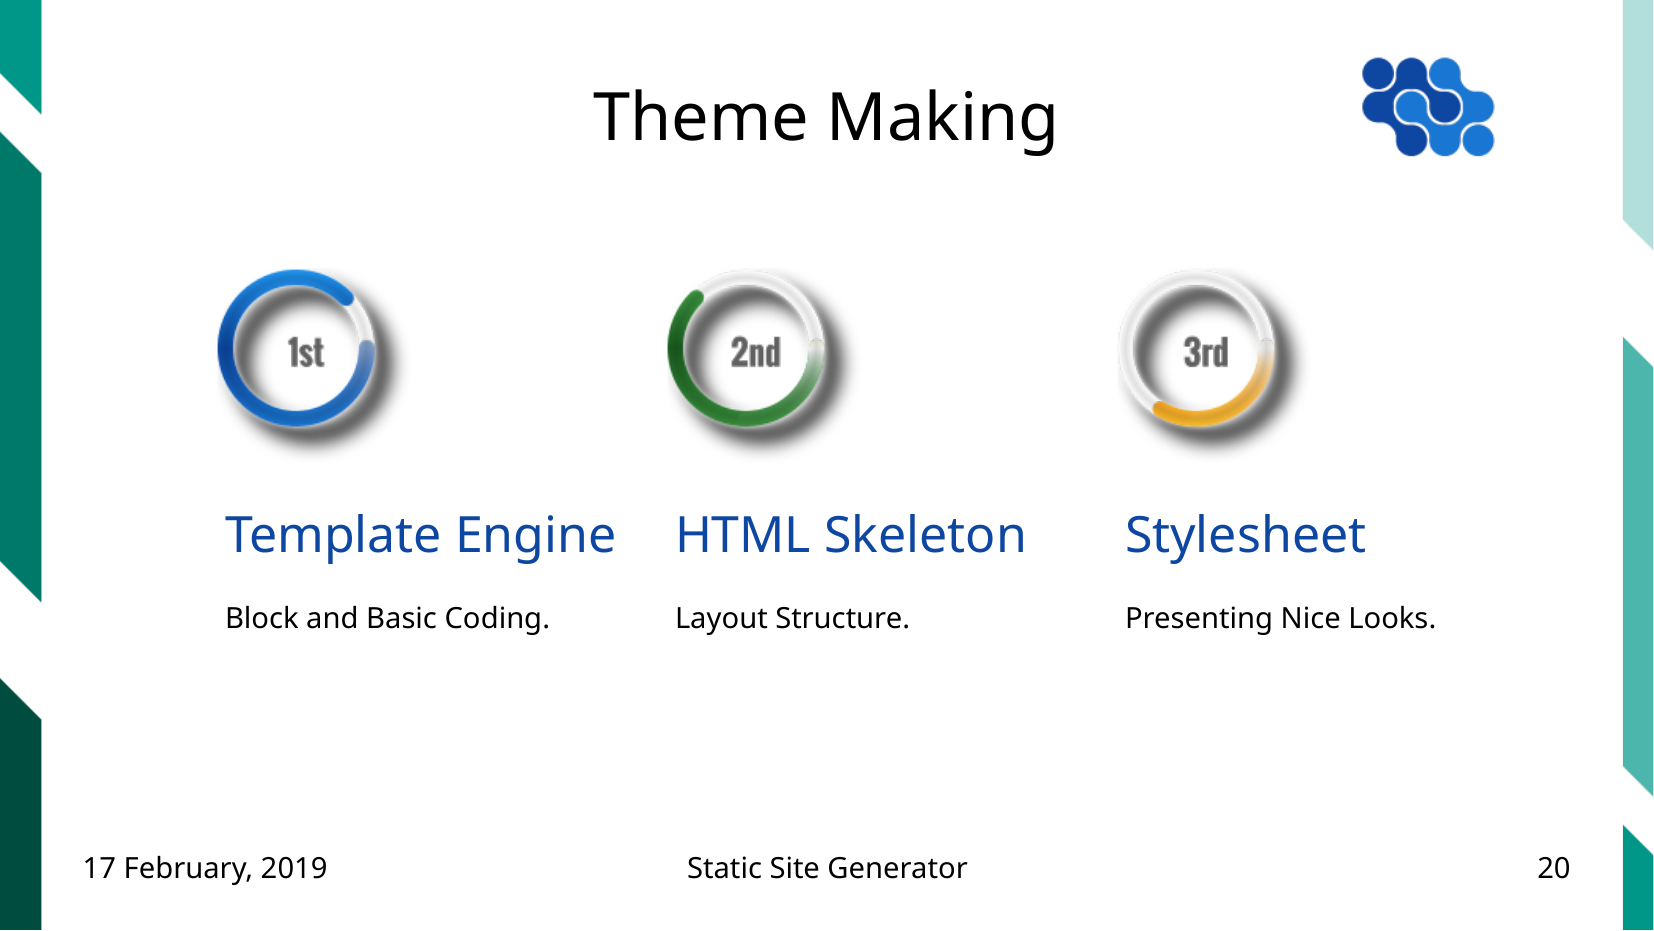

# Theme Making
Template Engine
Block and Basic Coding.
HTML Skeleton
Layout Structure.
Stylesheet
Presenting Nice Looks.
17 February, 2019
Static Site Generator
20